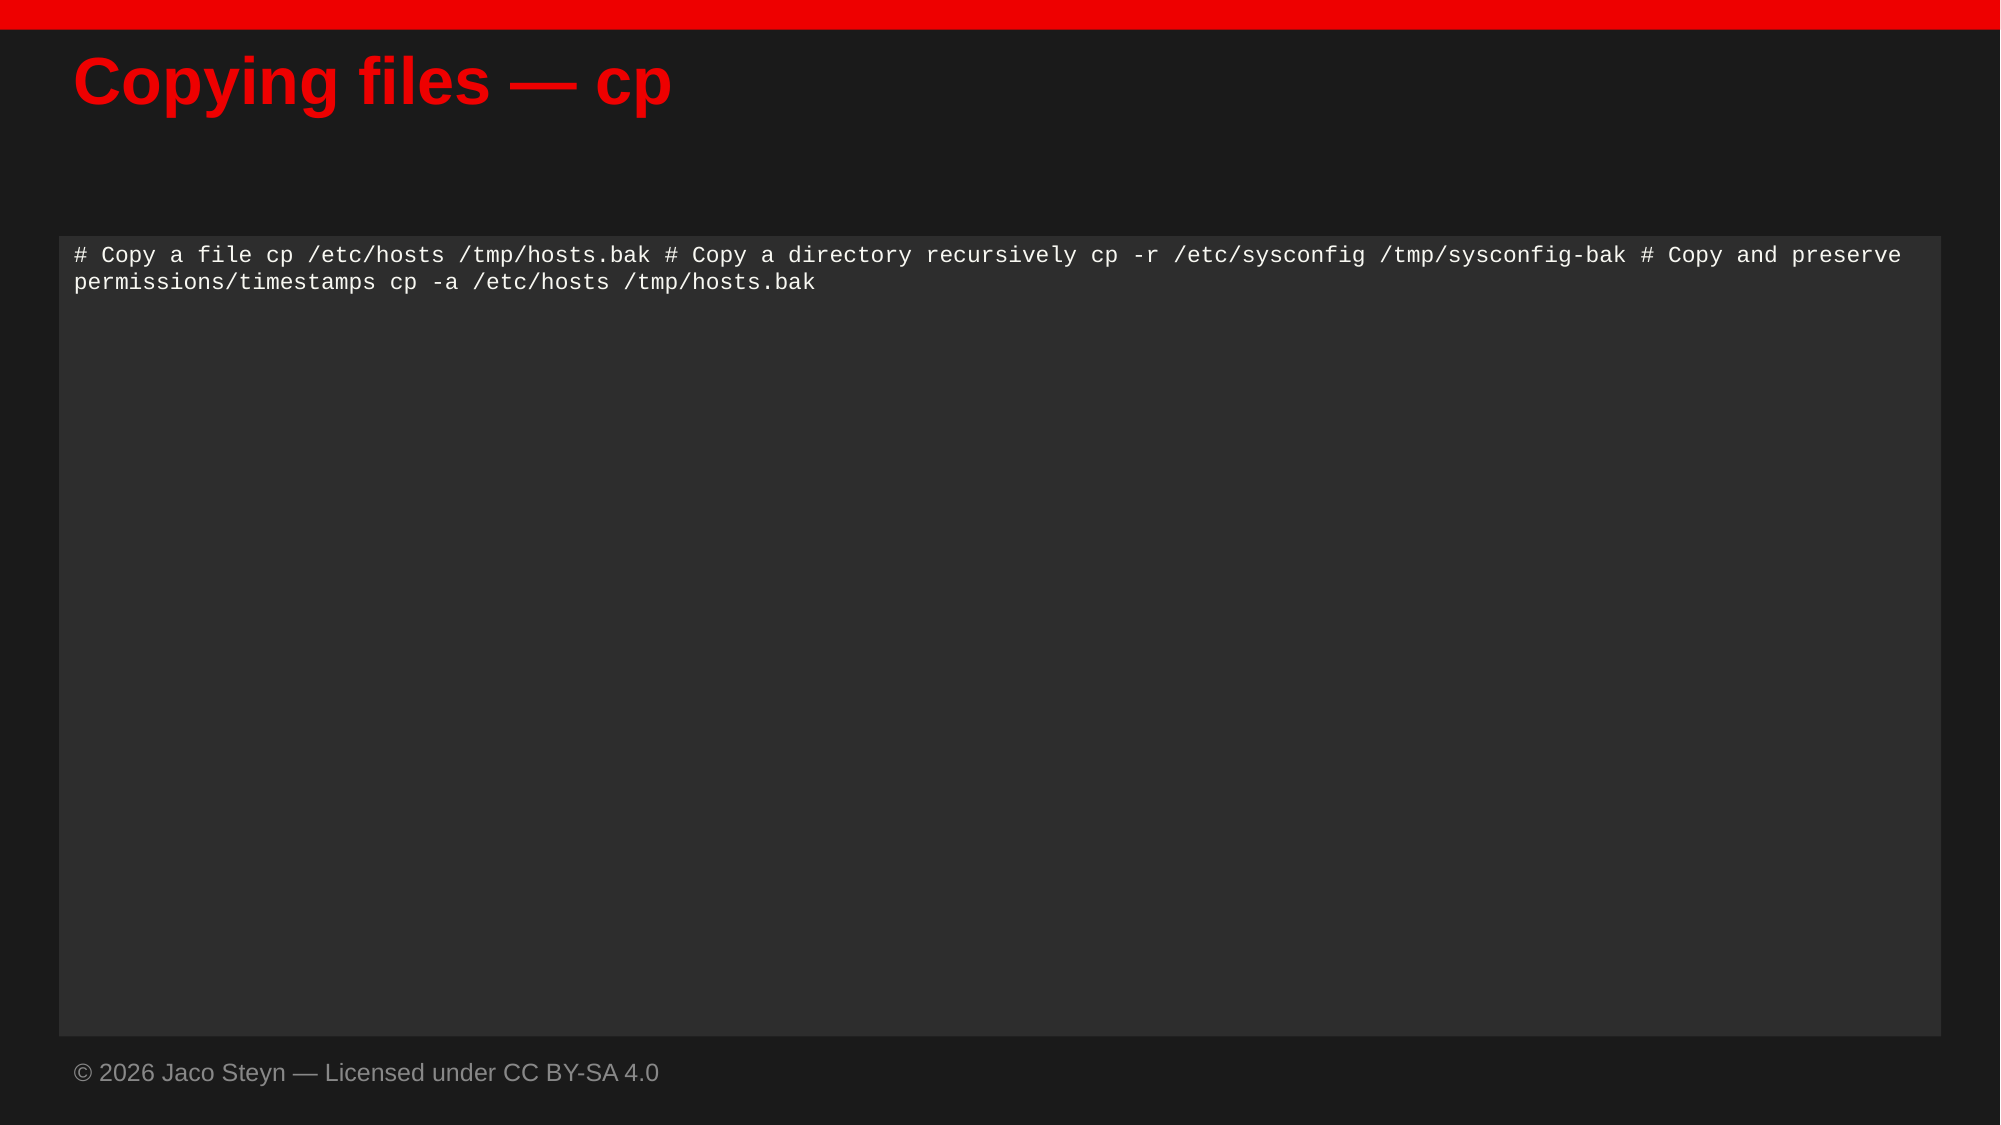

Copying files — cp
# Copy a file cp /etc/hosts /tmp/hosts.bak # Copy a directory recursively cp -r /etc/sysconfig /tmp/sysconfig-bak # Copy and preserve permissions/timestamps cp -a /etc/hosts /tmp/hosts.bak
© 2026 Jaco Steyn — Licensed under CC BY-SA 4.0